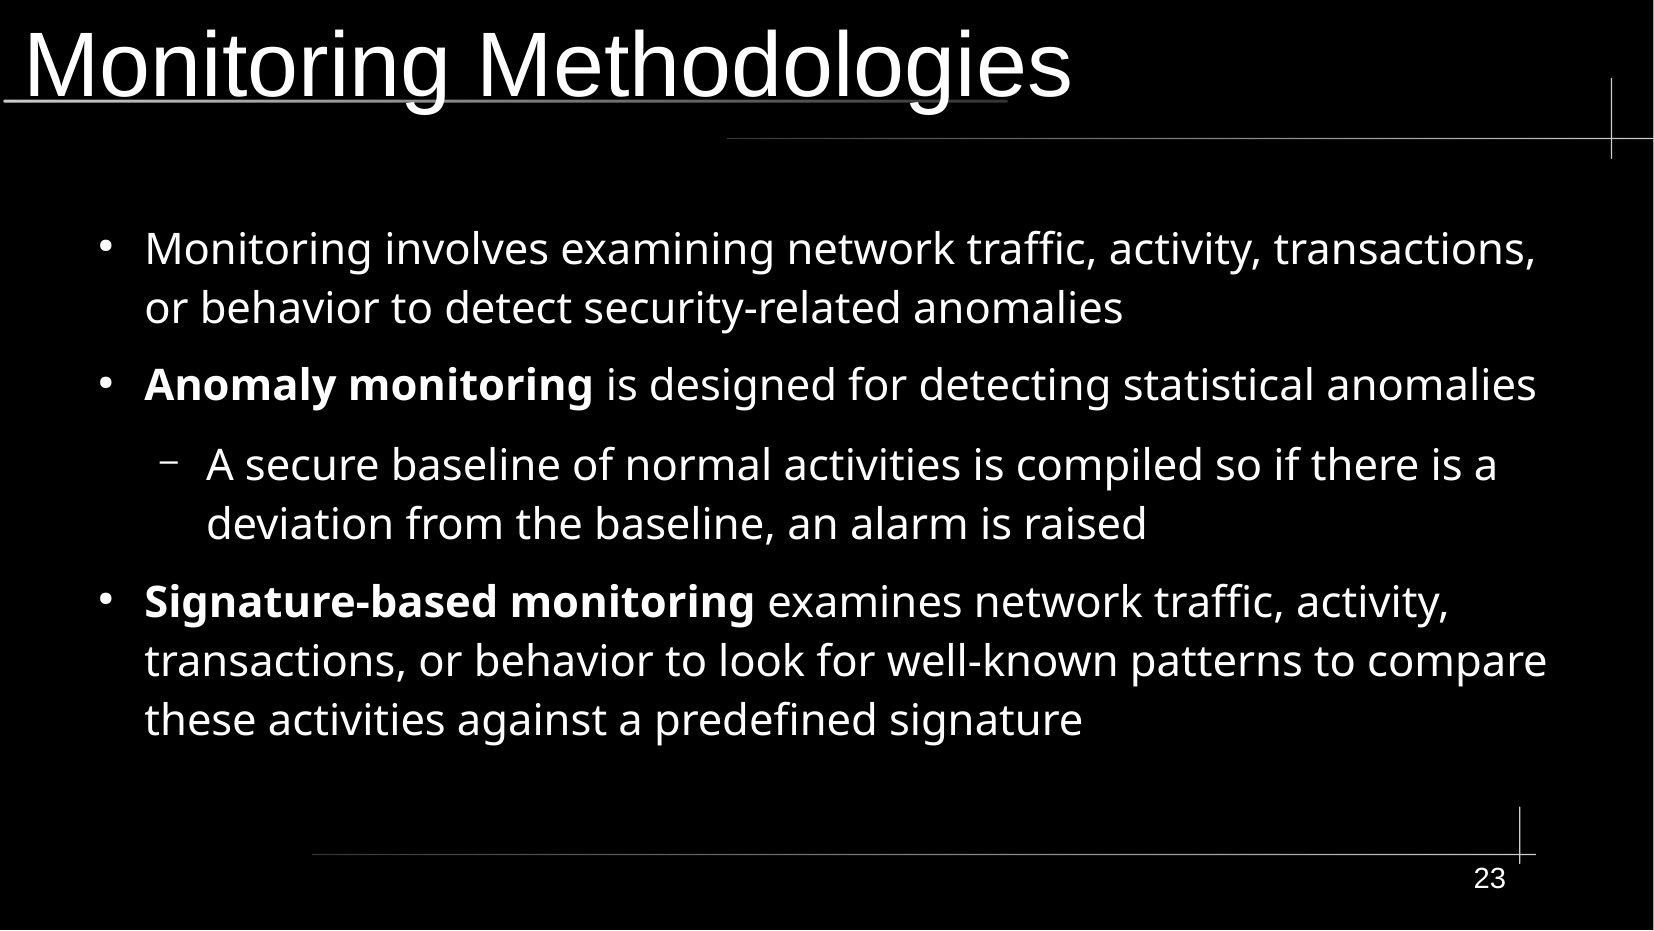

# Monitoring Methodologies
Monitoring involves examining network traffic, activity, transactions, or behavior to detect security-related anomalies
Anomaly monitoring is designed for detecting statistical anomalies
A secure baseline of normal activities is compiled so if there is a deviation from the baseline, an alarm is raised
Signature-based monitoring examines network traffic, activity, transactions, or behavior to look for well-known patterns to compare these activities against a predefined signature
23